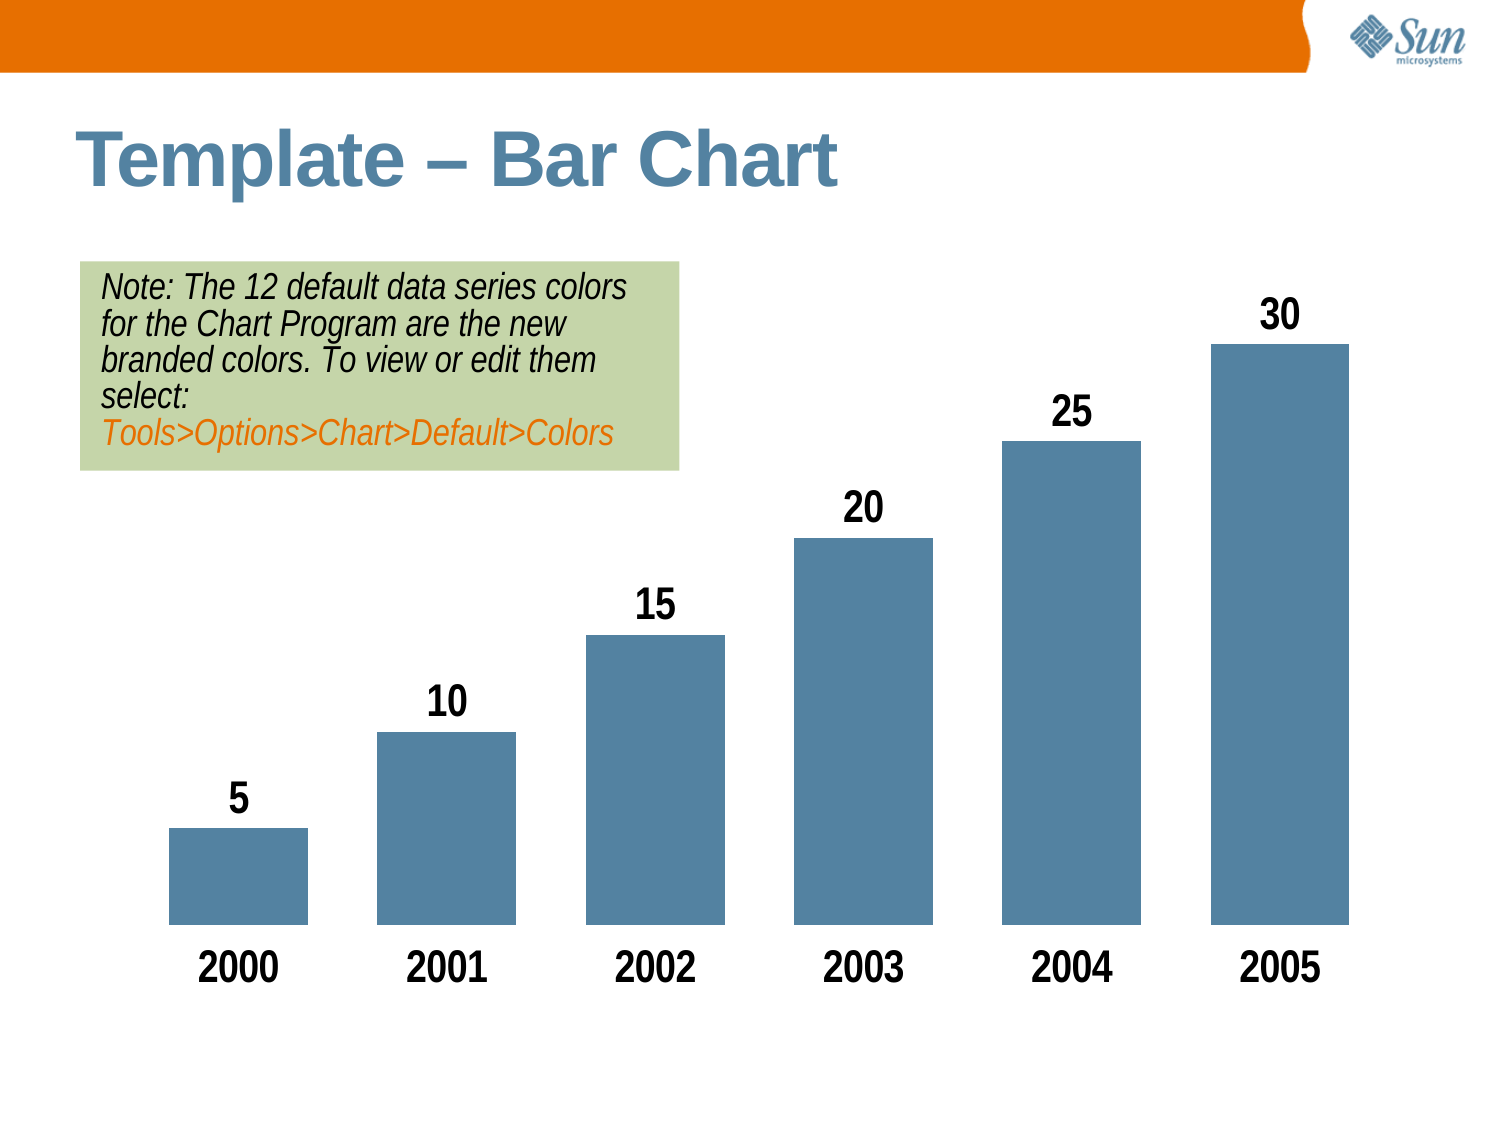

# Template – Bar Chart
### Chart
| Category | Column 1 |
|---|---|
| 2000 | 5.0 |
| 2001 | 10.0 |
| 2002 | 15.0 |
| 2003 | 20.0 |
| 2004 | 25.0 |
| 2005 | 30.0 |Note: The 12 default data series colors for the Chart Program are the new branded colors. To view or edit them select: Tools>Options>Chart>Default>Colors